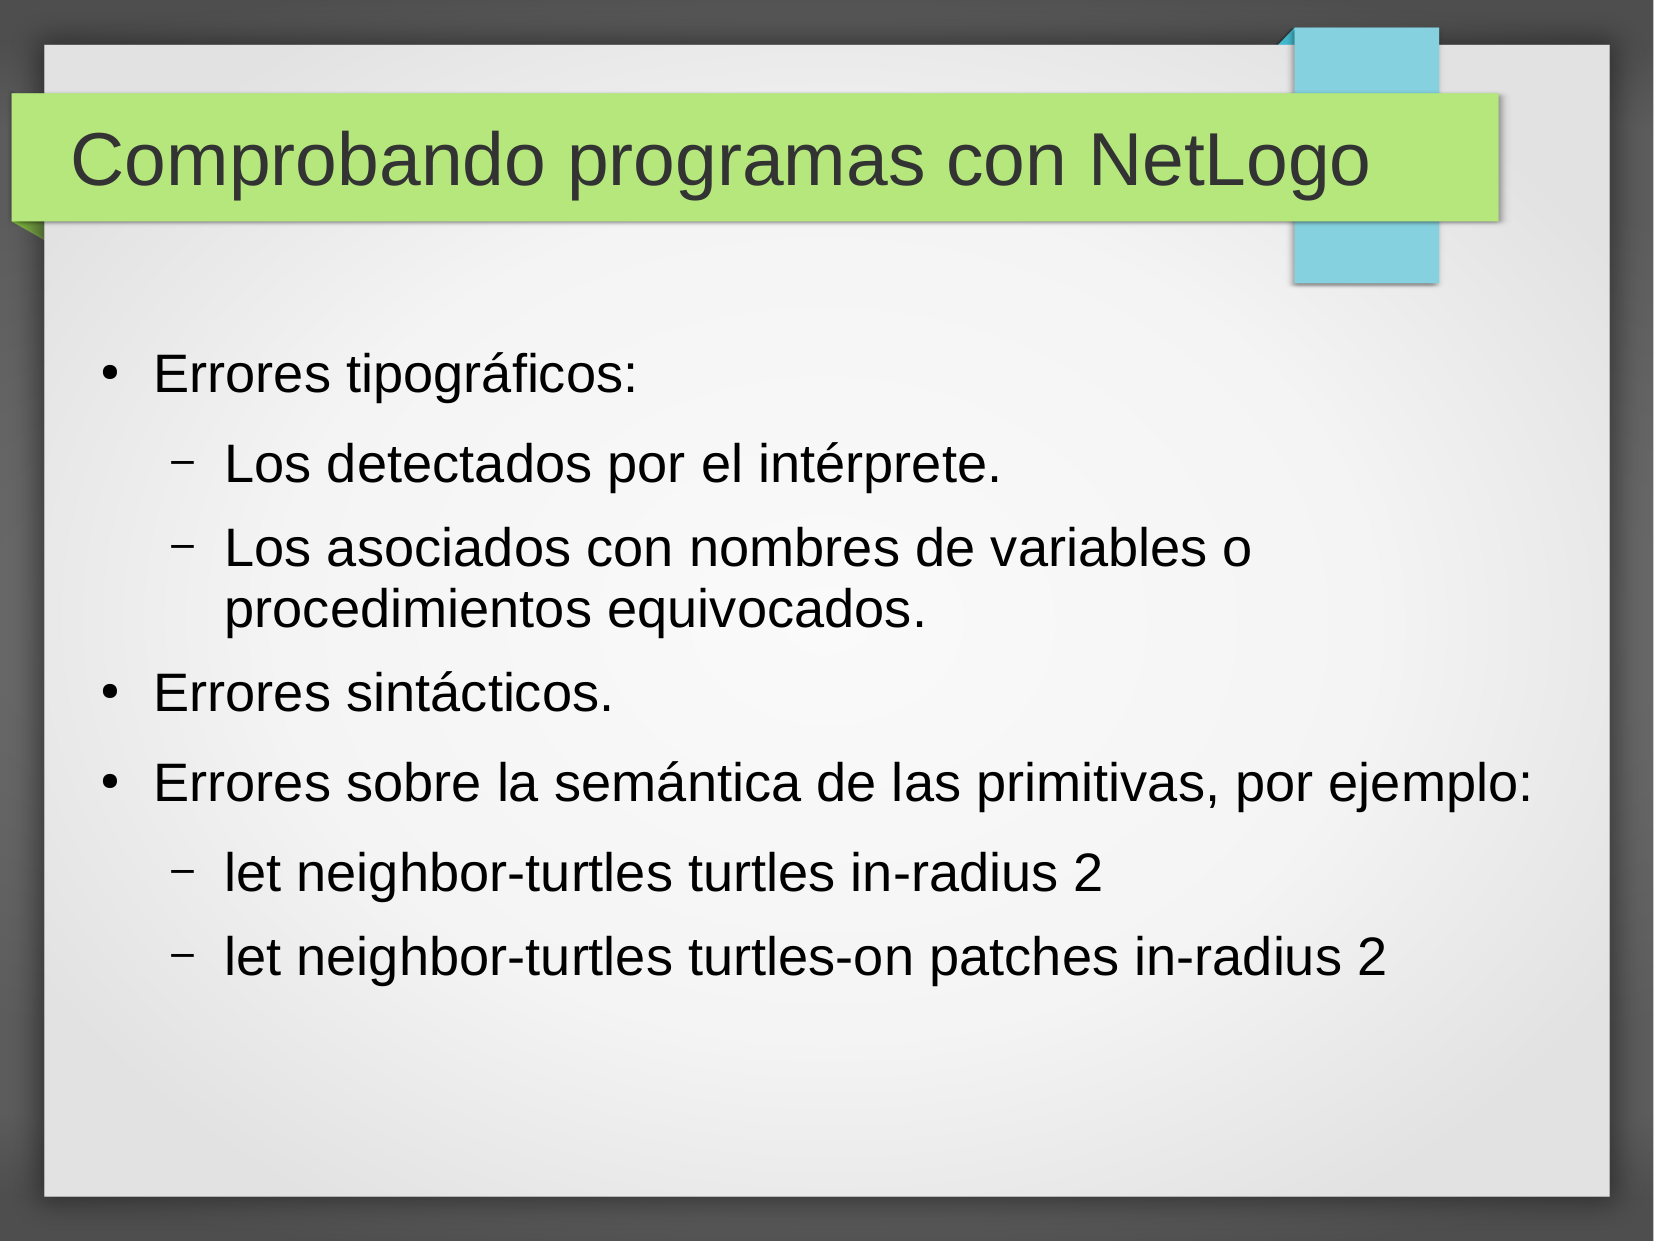

# Comprobando programas con NetLogo
Errores tipográficos:
Los detectados por el intérprete.
Los asociados con nombres de variables o procedimientos equivocados.
Errores sintácticos.
Errores sobre la semántica de las primitivas, por ejemplo:
let neighbor-turtles turtles in-radius 2
let neighbor-turtles turtles-on patches in-radius 2